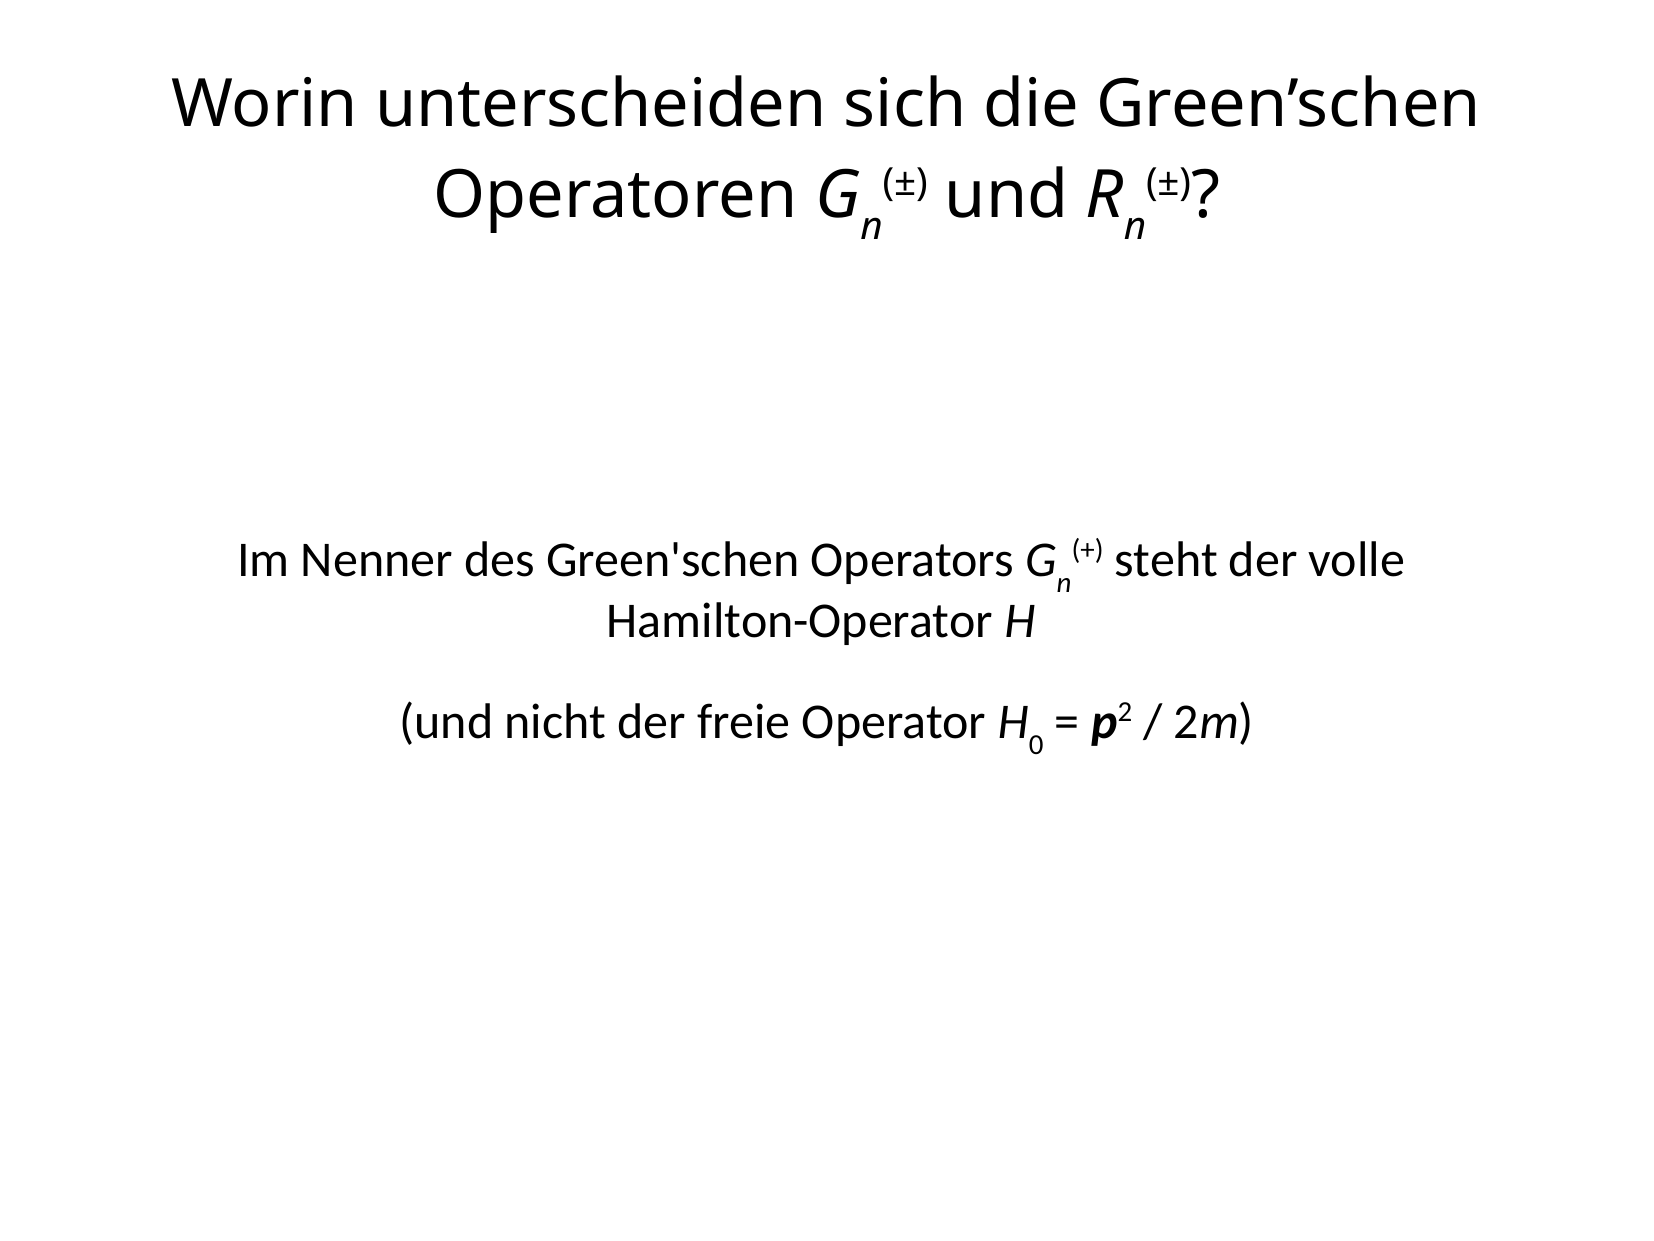

# Worin unterscheiden sich die Green’schen Operatoren Gn(±) und Rn(±)?
Im Nenner des Green'schen Operators Gn(+) steht der volle
Hamilton-Operator H
(und nicht der freie Operator H0 = p2 / 2m)